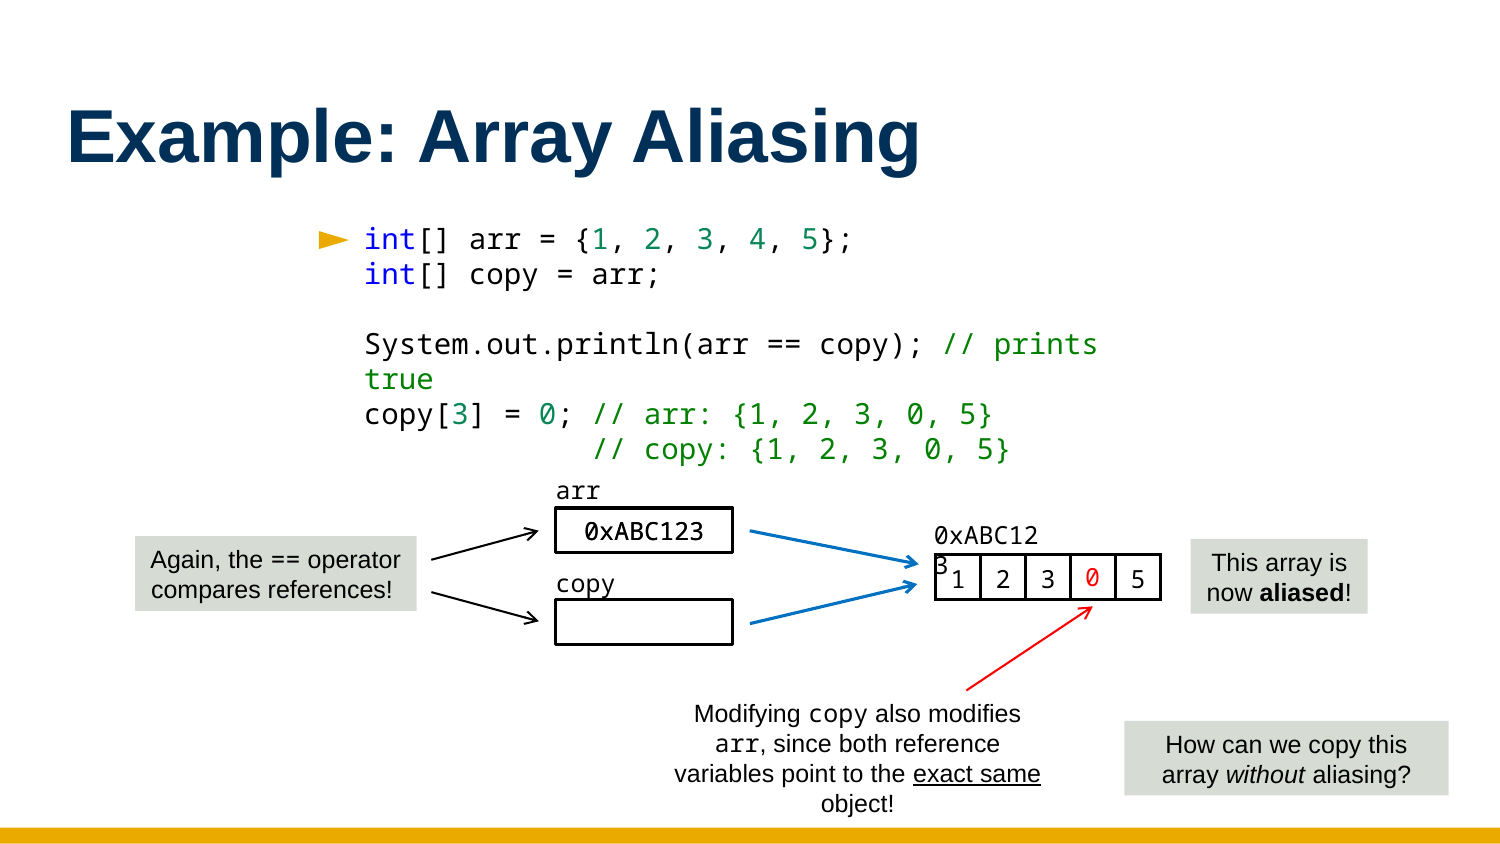

# Example: Array Aliasing
int[] arr = {1, 2, 3, 4, 5};
int[] copy = arr;
System.out.println(arr == copy); // prints true
copy[3] = 0; // arr: {1, 2, 3, 0, 5}
 // copy: {1, 2, 3, 0, 5}
arr
0xABC123
0xABC123
0xABC123
Again, the == operator compares references!
This array is now aliased!
| 1 | 2 | 3 | 4 | 5 |
| --- | --- | --- | --- | --- |
copy
0
Modifying copy also modifies arr, since both reference variables point to the exact same object!
How can we copy this array without aliasing?